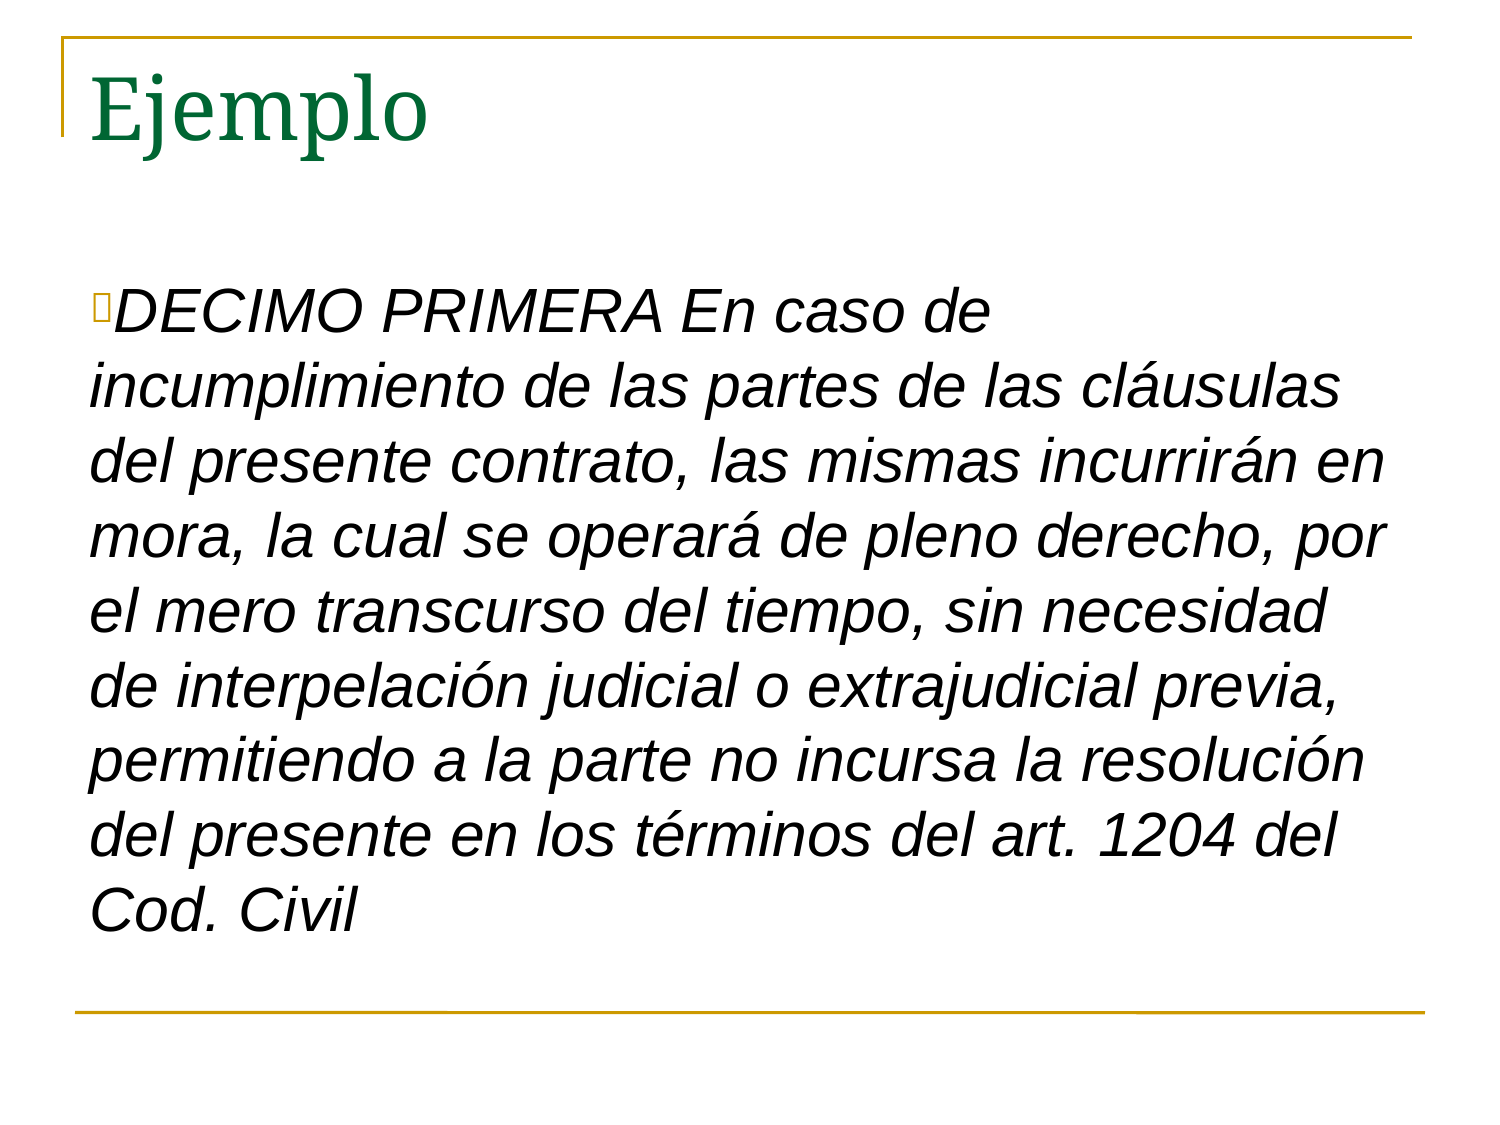

# Ejemplo
DECIMO PRIMERA En caso de incumplimiento de las partes de las cláusulas del presente contrato, las mismas incurrirán en mora, la cual se operará de pleno derecho, por el mero transcurso del tiempo, sin necesidad de interpelación judicial o extrajudicial previa, permitiendo a la parte no incursa la resolución del presente en los términos del art. 1204 del Cod. Civil